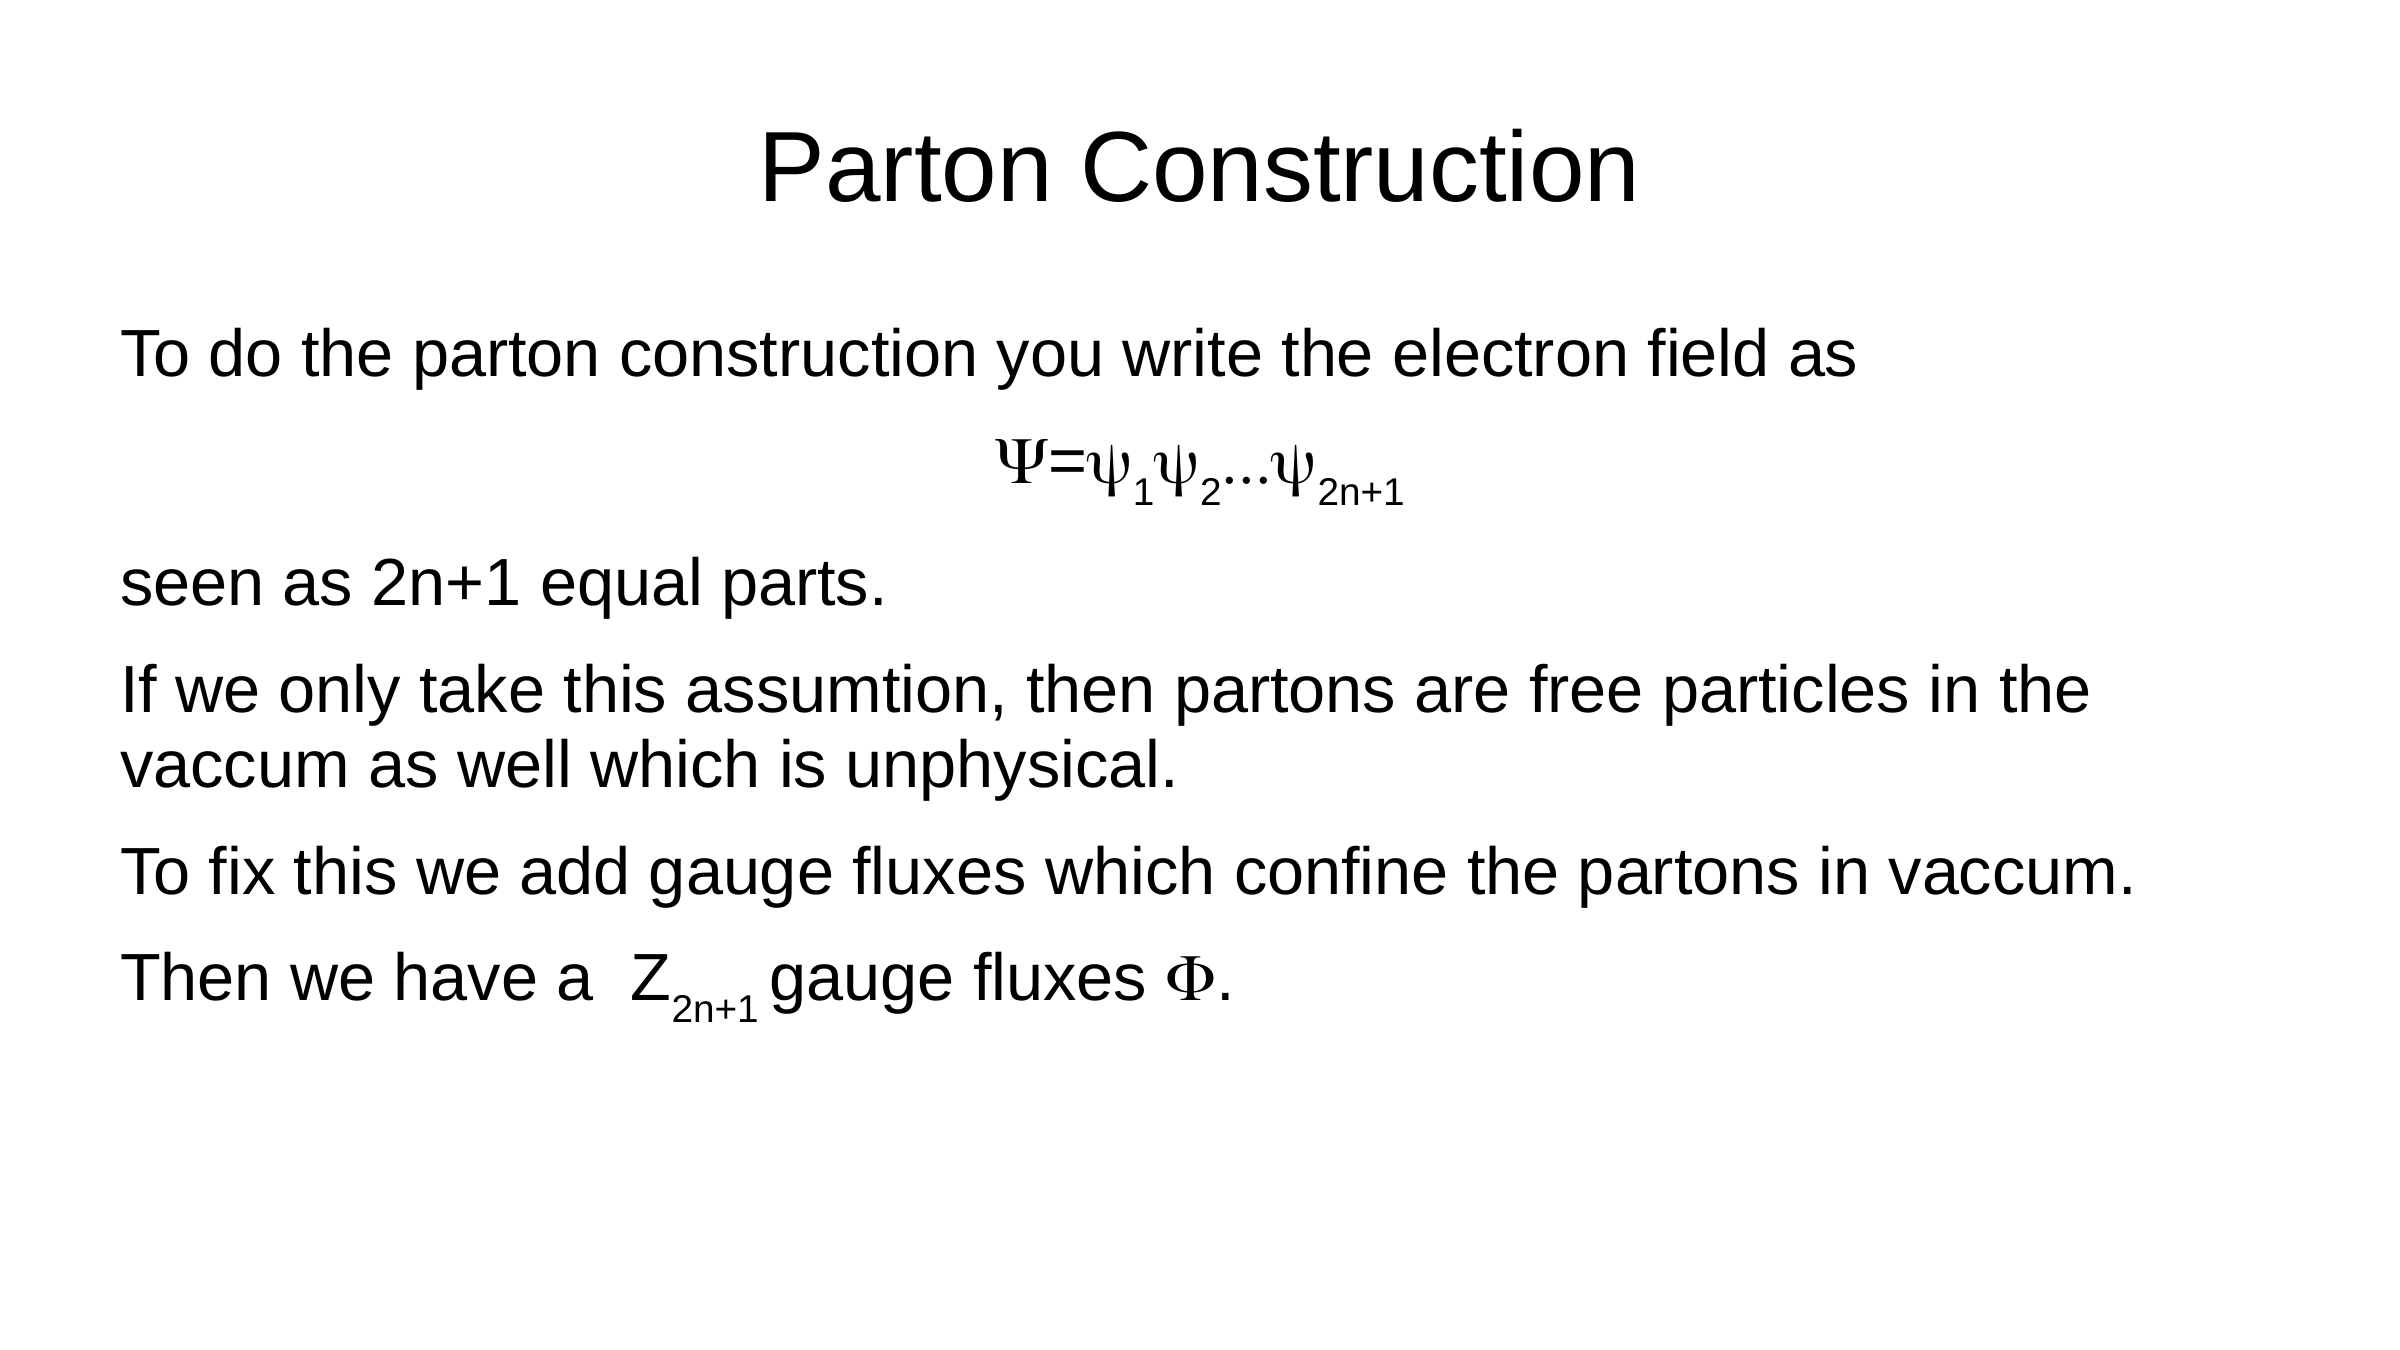

# Parton Construction
To do the parton construction you write the electron field as
Y=y1y2...y2n+1
seen as 2n+1 equal parts.
If we only take this assumtion, then partons are free particles in the vaccum as well which is unphysical.
To fix this we add gauge fluxes which confine the partons in vaccum.
Then we have a Z2n+1 gauge fluxes F.